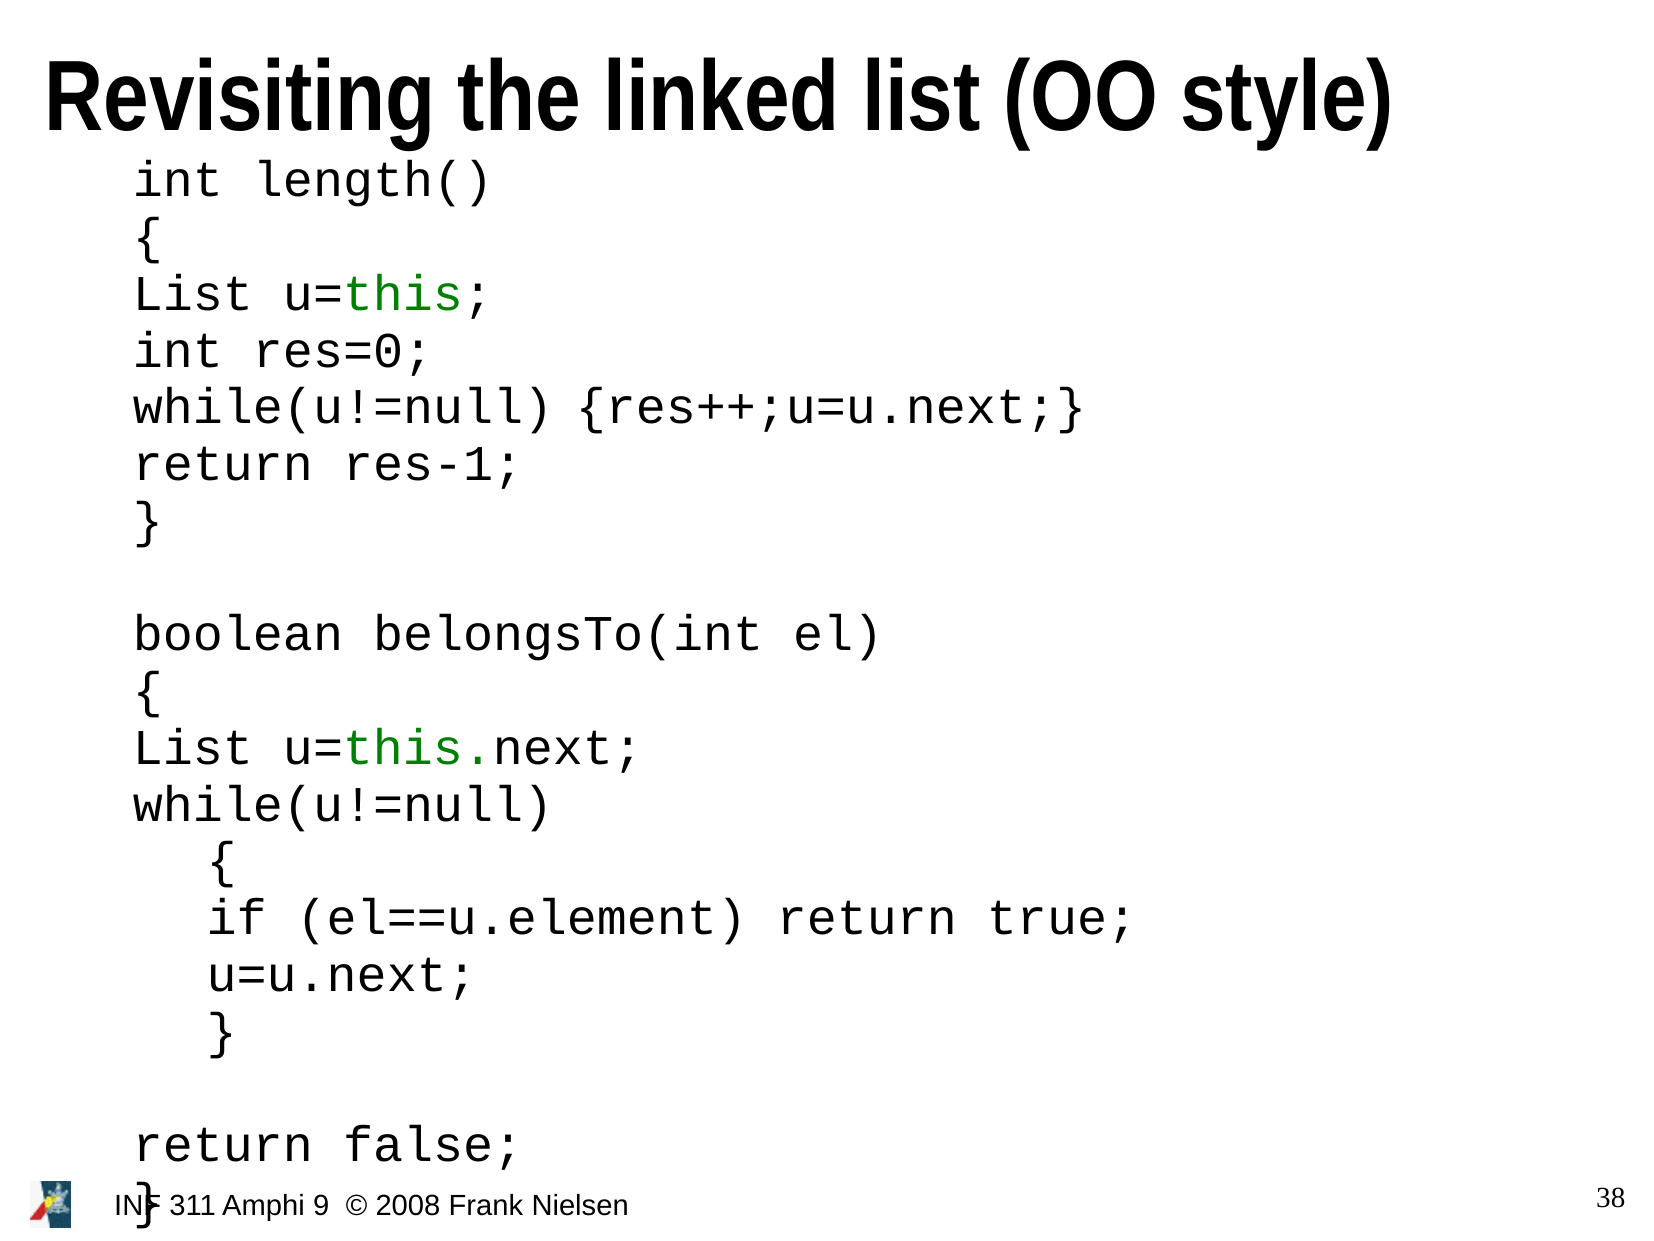

Revisiting the linked list (OO style)
int length()
{
List u=this;
int res=0;
while(u!=null)	{res++;u=u.next;}
return res-1;
}
boolean belongsTo(int el)
{
List u=this.next;
while(u!=null)
	{
	if (el==u.element) return true;
	u=u.next;
	}
return false;
}